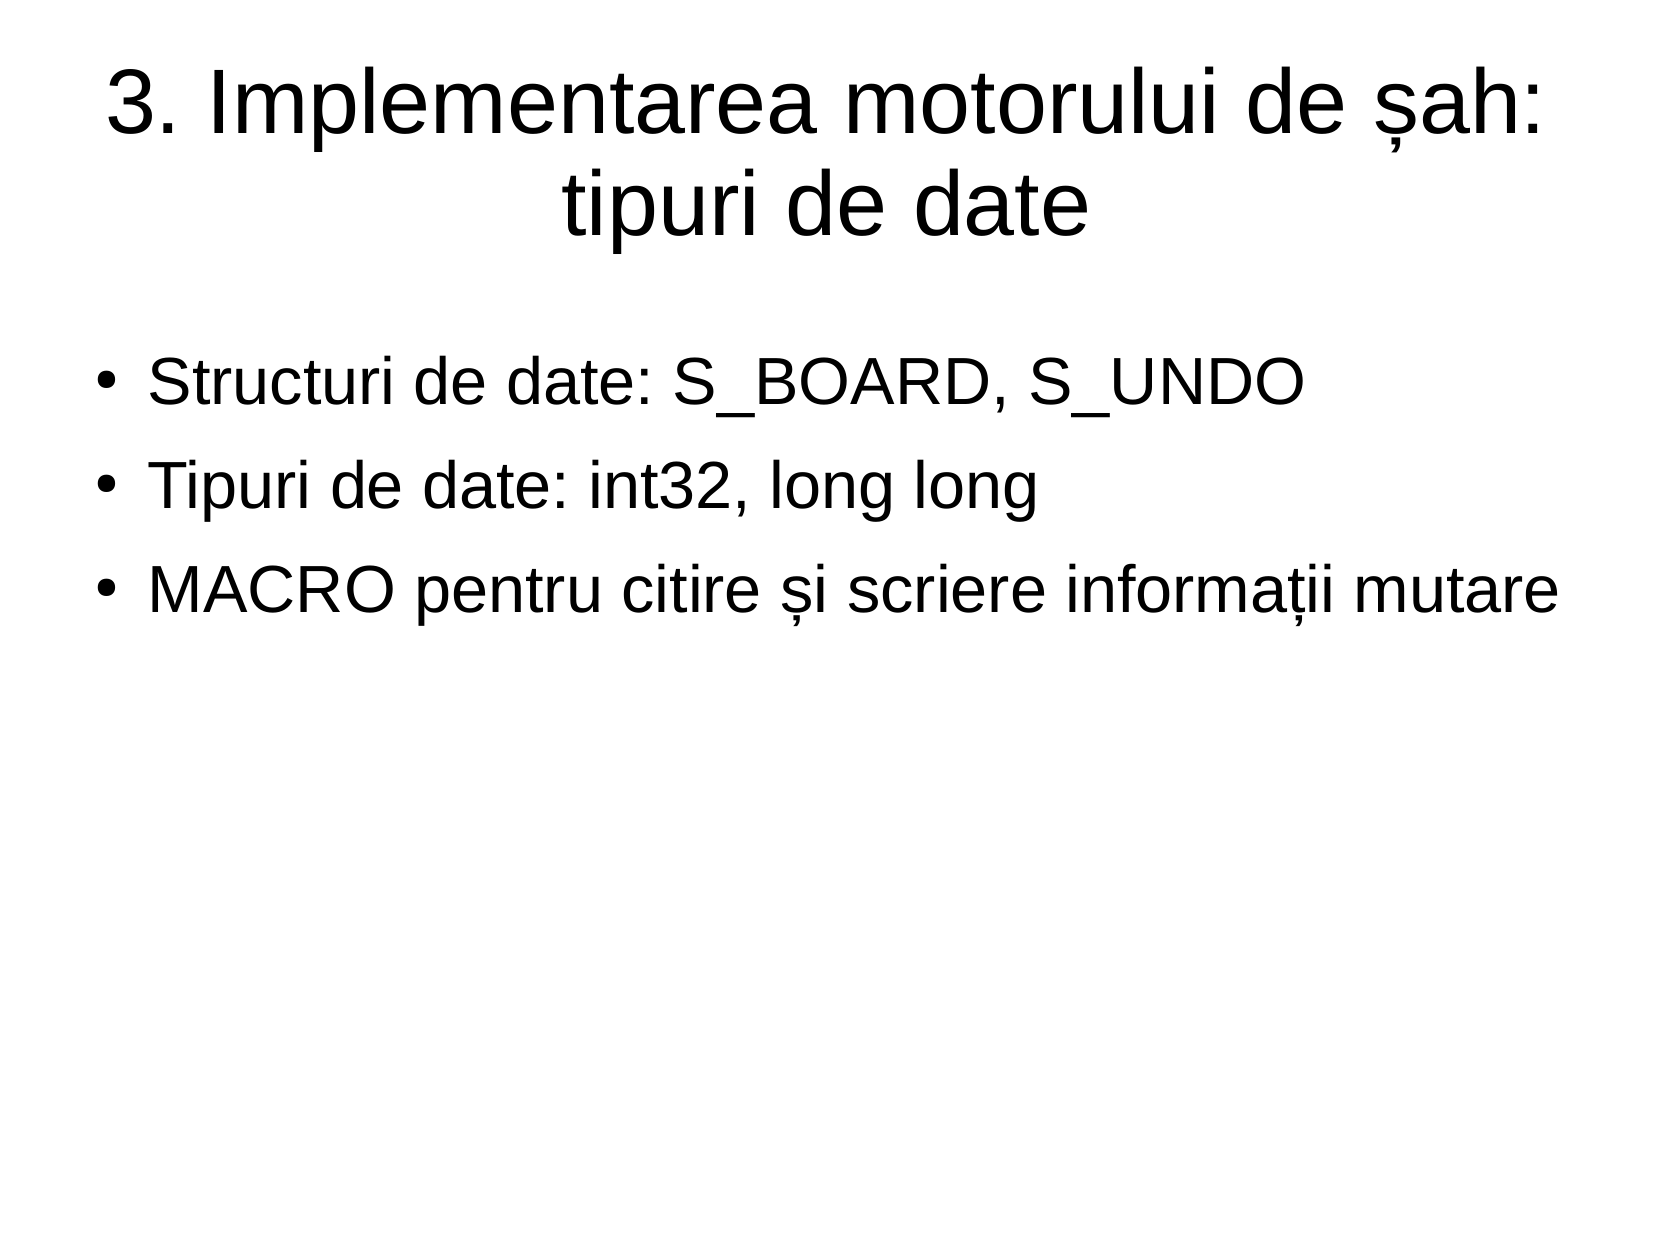

# 3. Implementarea motorului de șah: tipuri de date
Structuri de date: S_BOARD, S_UNDO
Tipuri de date: int32, long long
MACRO pentru citire și scriere informații mutare